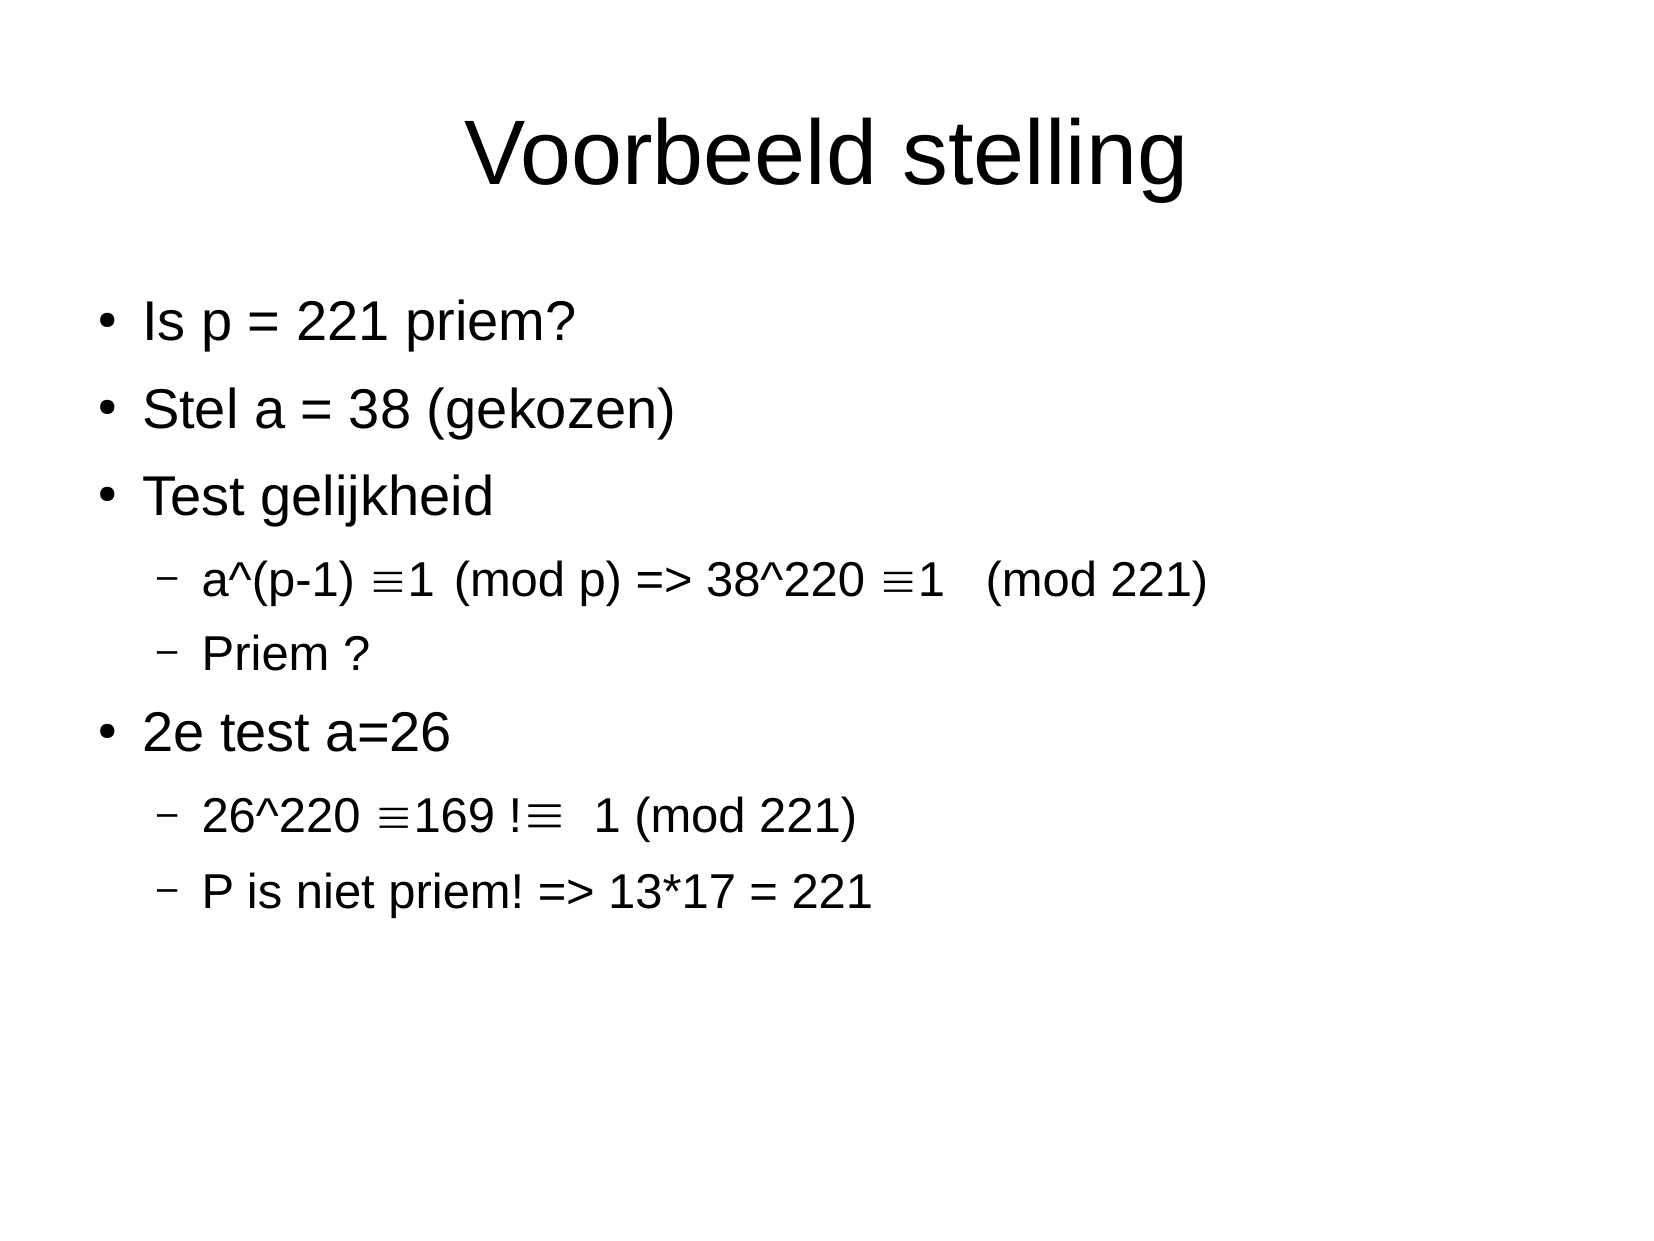

# Voorbeeld stelling
Is p = 221 priem?
Stel a = 38 (gekozen)
Test gelijkheid
a^(p-1) ≡1 	(mod p) => 38^220 ≡1 (mod 221)
Priem ?
2e test a=26
26^220 ≡169 !≡ 1 (mod 221)
P is niet priem! => 13*17 = 221